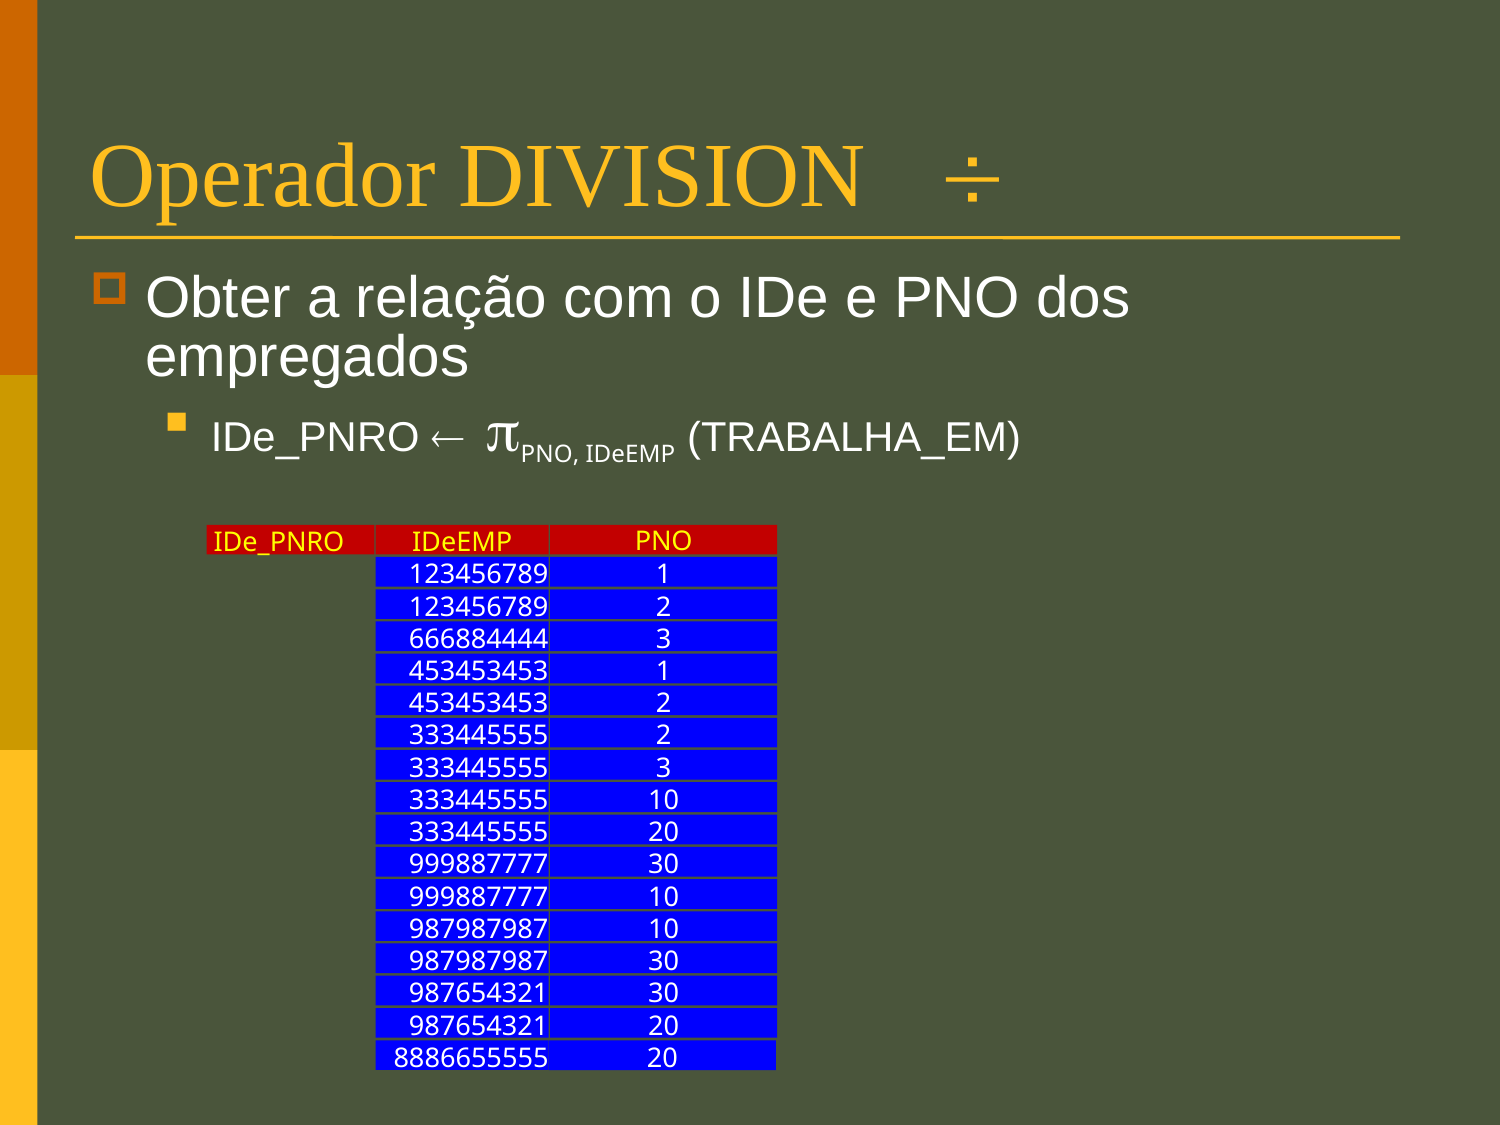

# Operador DIVISION 
Obter a relação com o IDe e PNO dos empregados
IDe_PNRO PNO, IDeEMP (TRABALHA_EM)‏
 IDe_PNRO
IDeEMP
PNO
123456789
1
123456789
2
666884444
3
453453453
1
453453453
2
333445555
2
333445555
3
333445555
10
333445555
20
999887777
30
999887777
10
987987987
10
987987987
30
987654321
30
987654321
20
8886655555
20